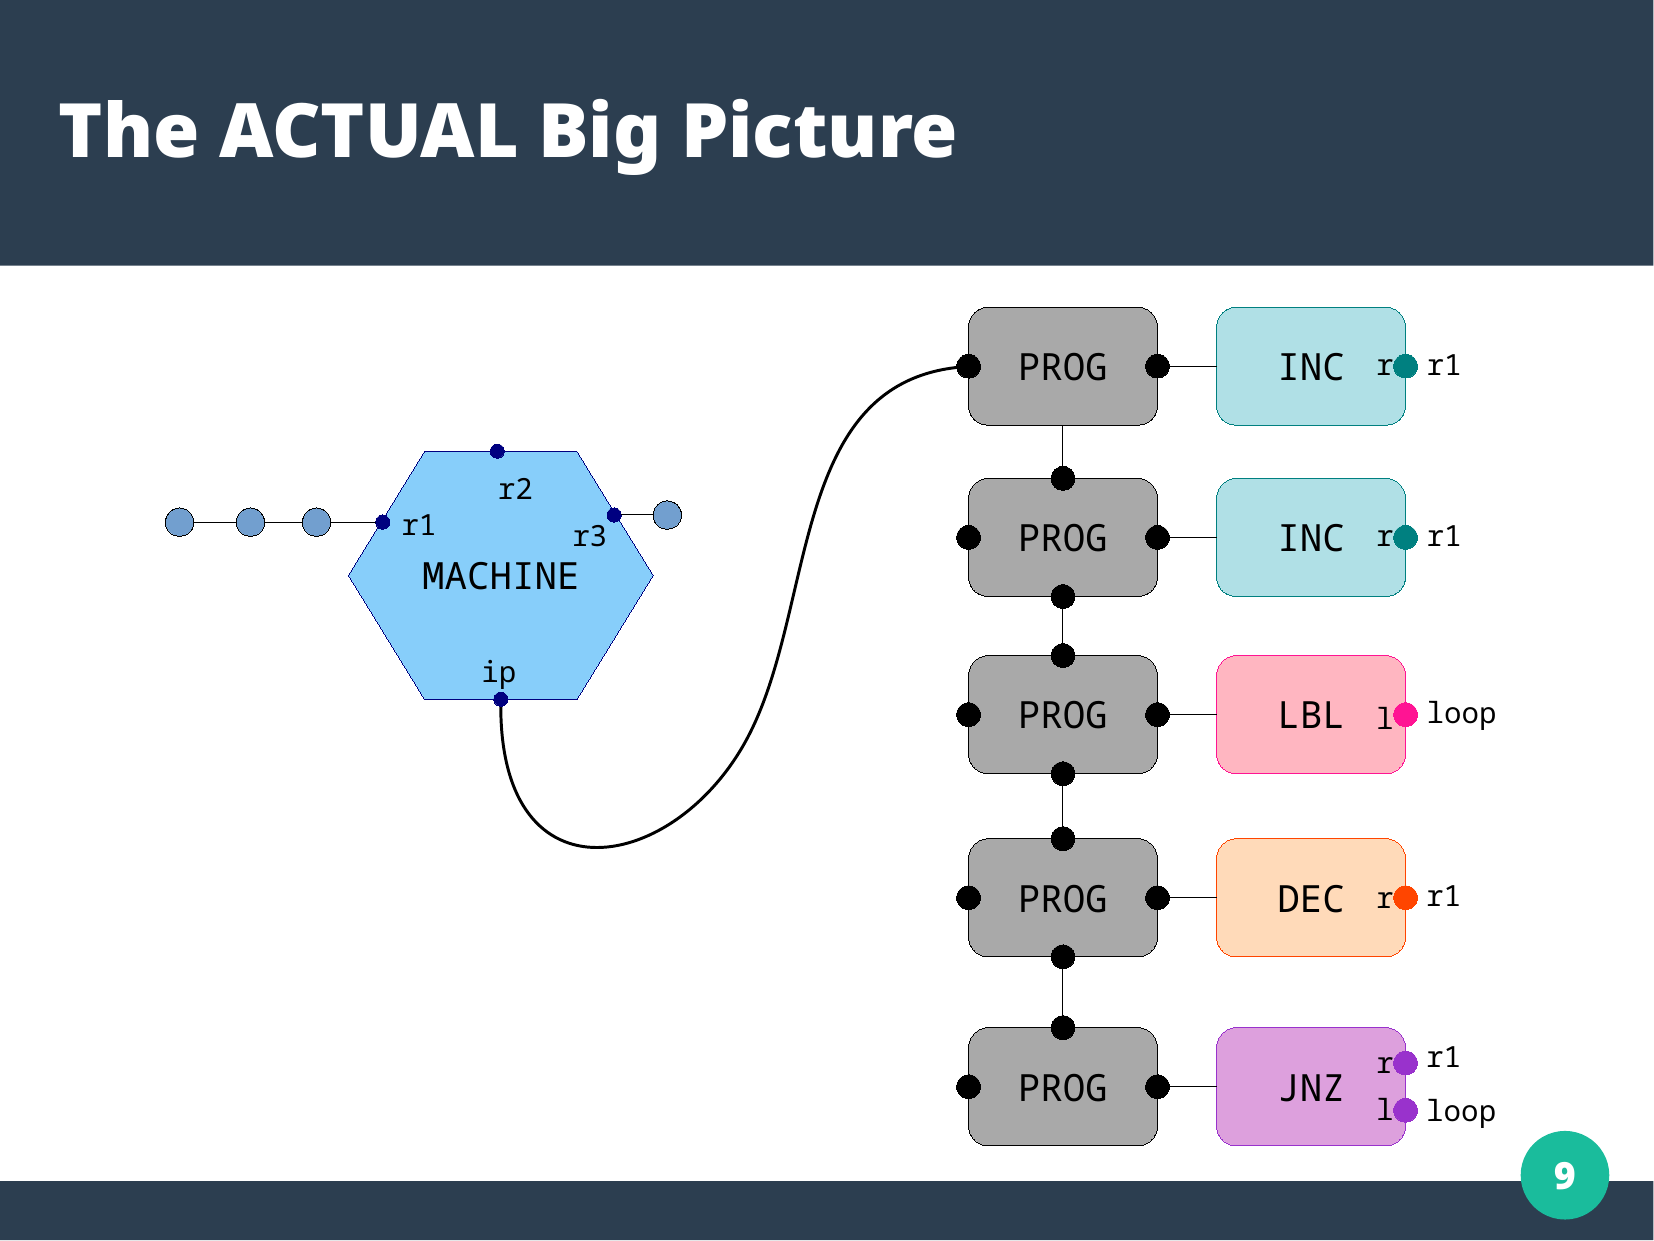

# The ACTUAL Big Picture
PROG
INC
r
r1
MACHINE
r2
PROG
INC
r1
r3
r
r1
ip
PROG
LBL
loop
l
PROG
DEC
r1
r
PROG
JNZ
r1
r
l
loop
9